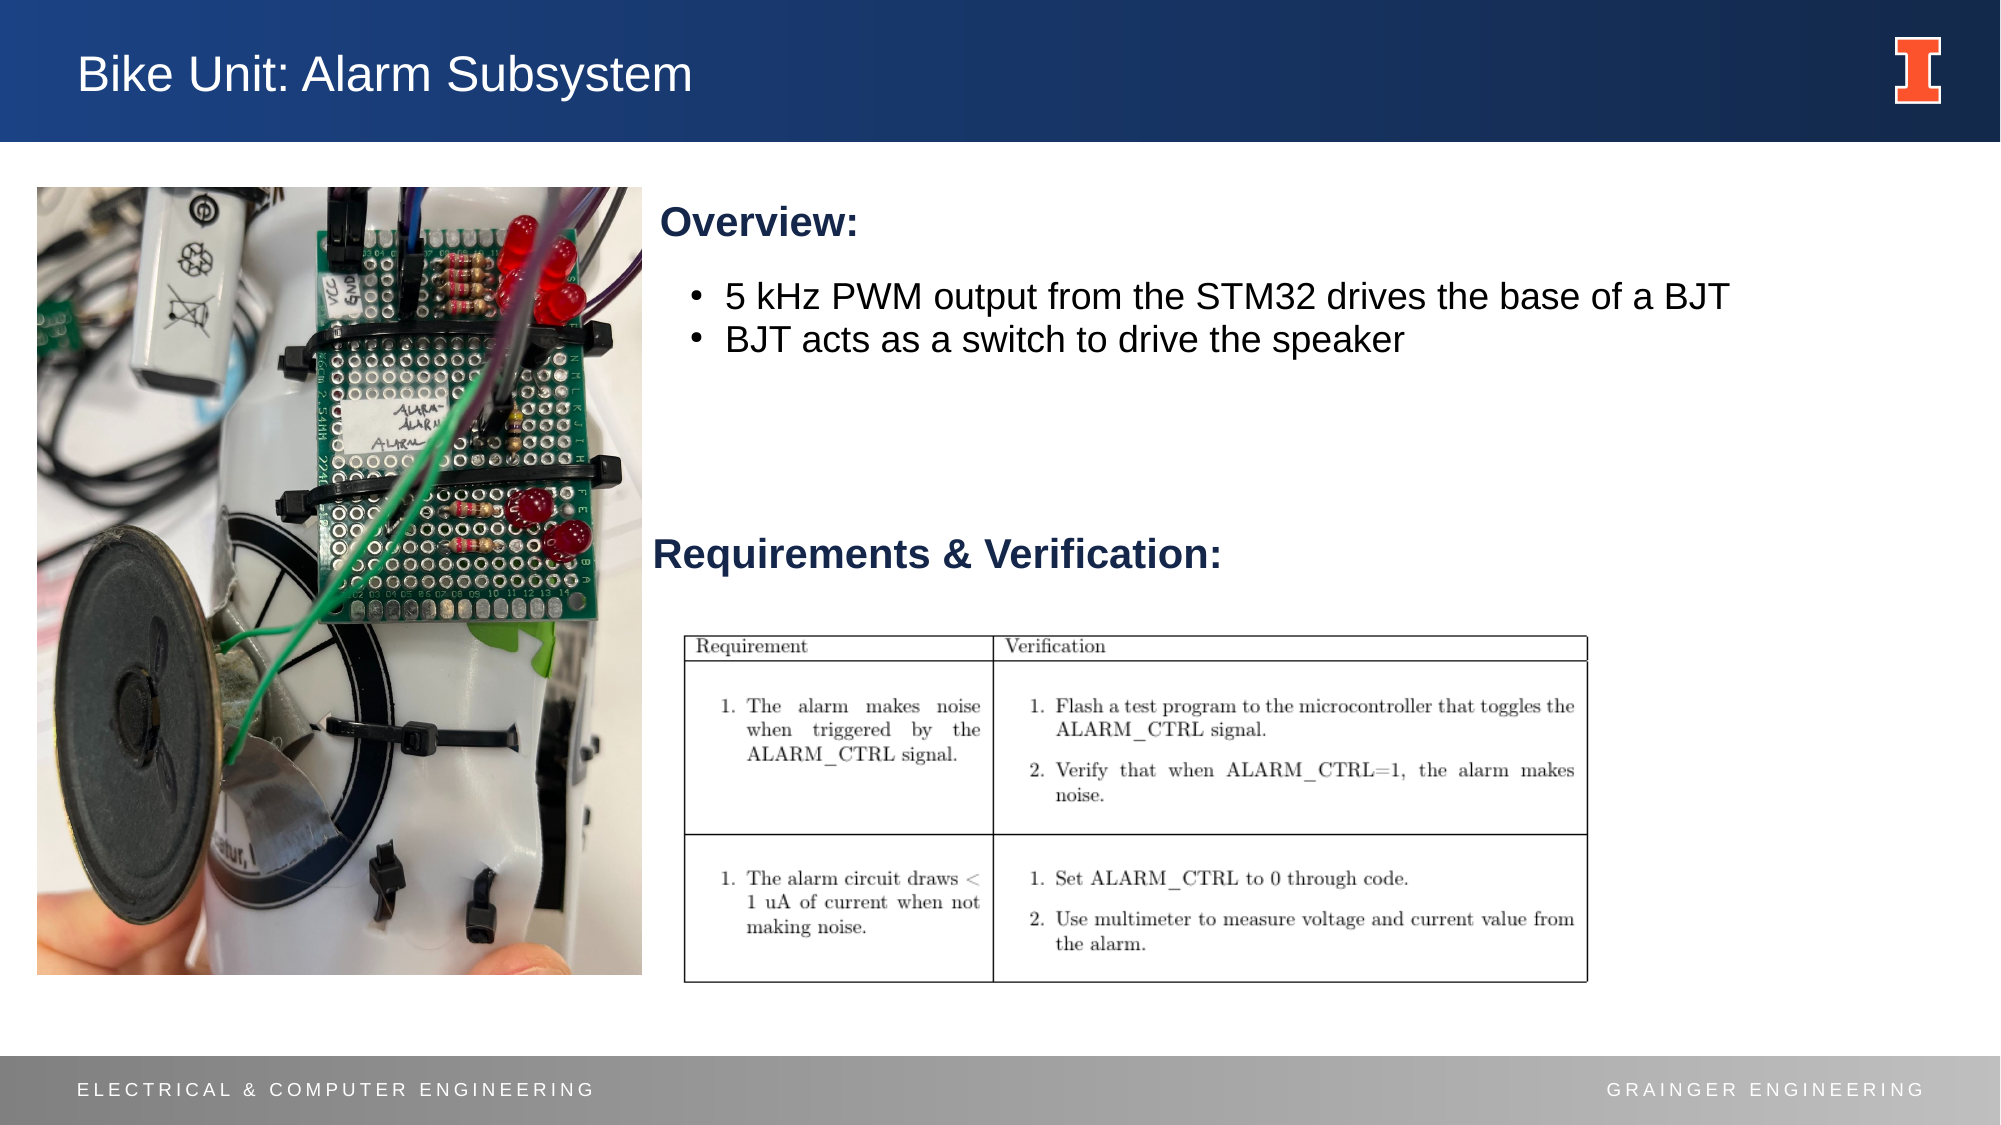

Bike Unit: Alarm Subsystem
Overview:
5 kHz PWM output from the STM32 drives the base of a BJT
BJT acts as a switch to drive the speaker
Requirements & Verification:
ELECTRICAL & COMPUTER ENGINEERING
GRAINGER ENGINEERING